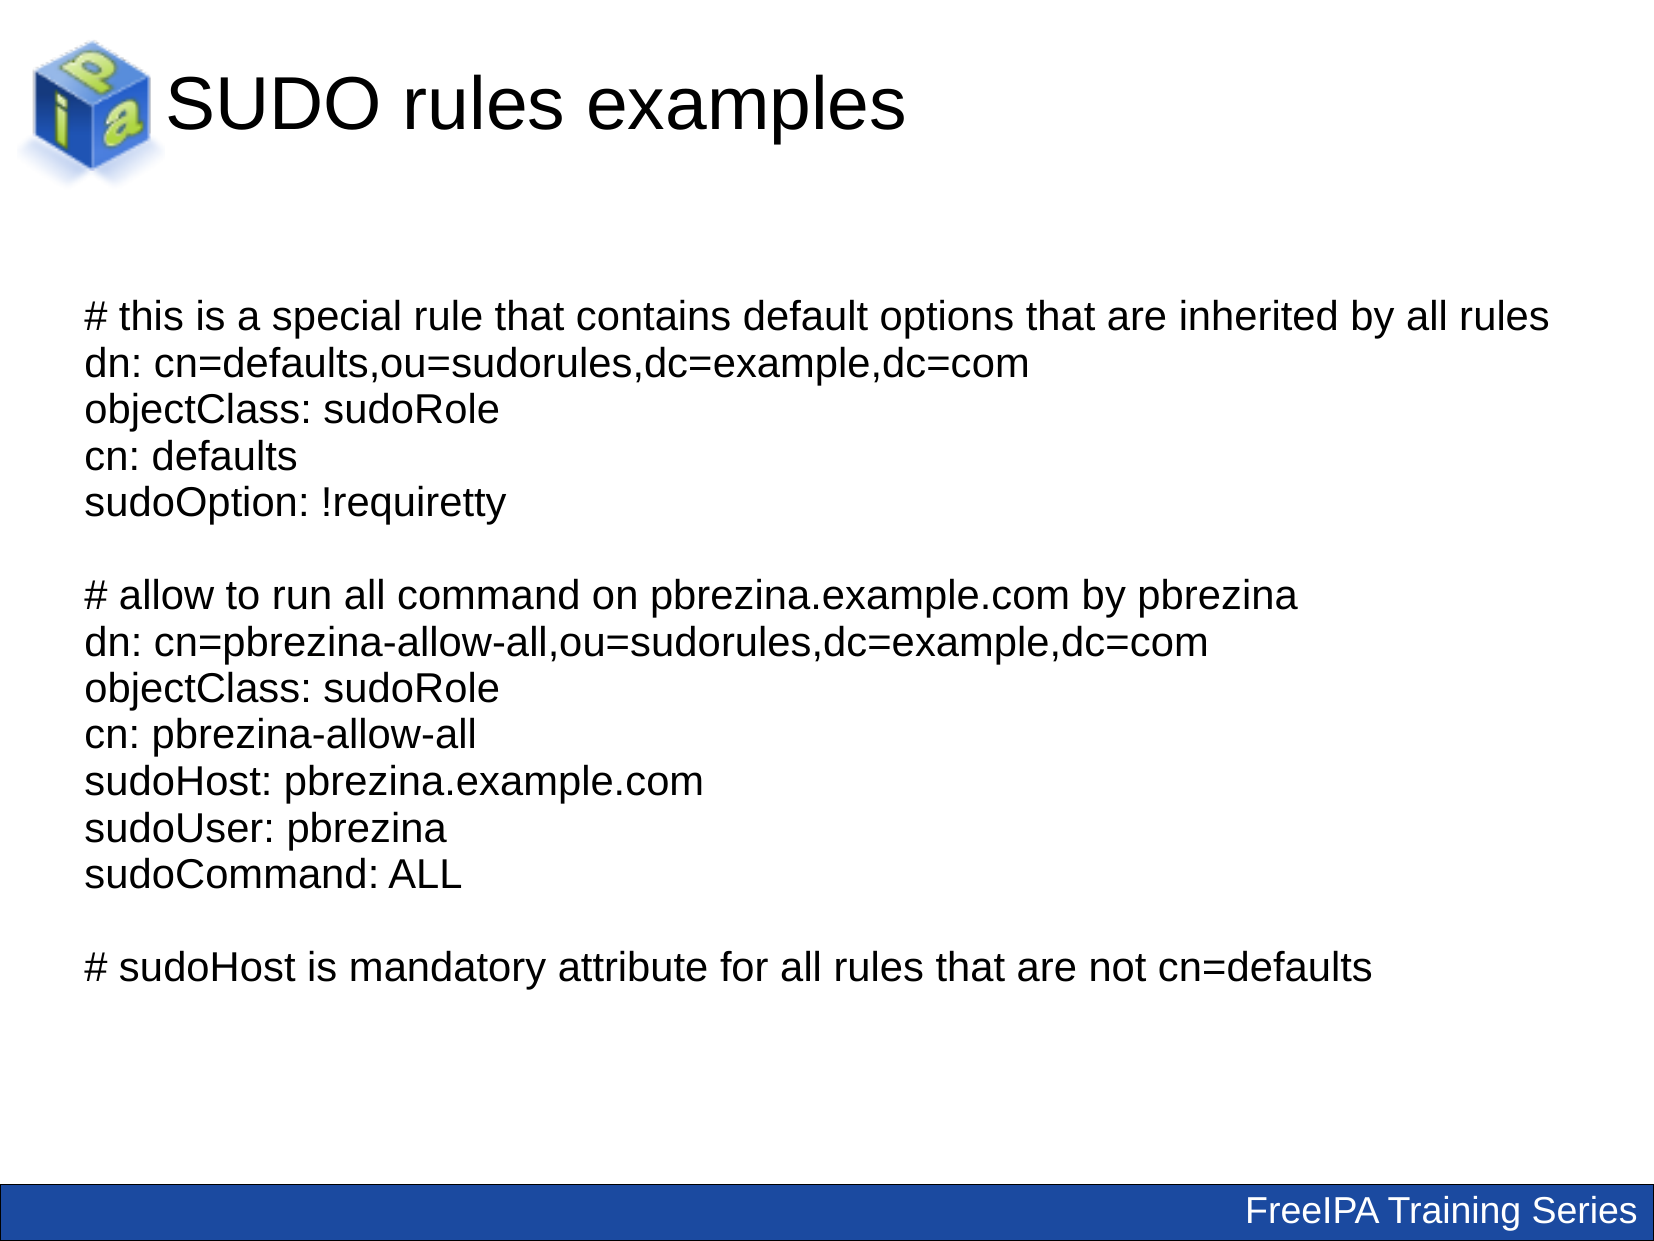

# SUDO rules examples
# this is a special rule that contains default options that are inherited by all rules
dn: cn=defaults,ou=sudorules,dc=example,dc=com
objectClass: sudoRole
cn: defaults
sudoOption: !requiretty
# allow to run all command on pbrezina.example.com by pbrezina
dn: cn=pbrezina-allow-all,ou=sudorules,dc=example,dc=com
objectClass: sudoRole
cn: pbrezina-allow-all
sudoHost: pbrezina.example.com
sudoUser: pbrezina
sudoCommand: ALL
# sudoHost is mandatory attribute for all rules that are not cn=defaults